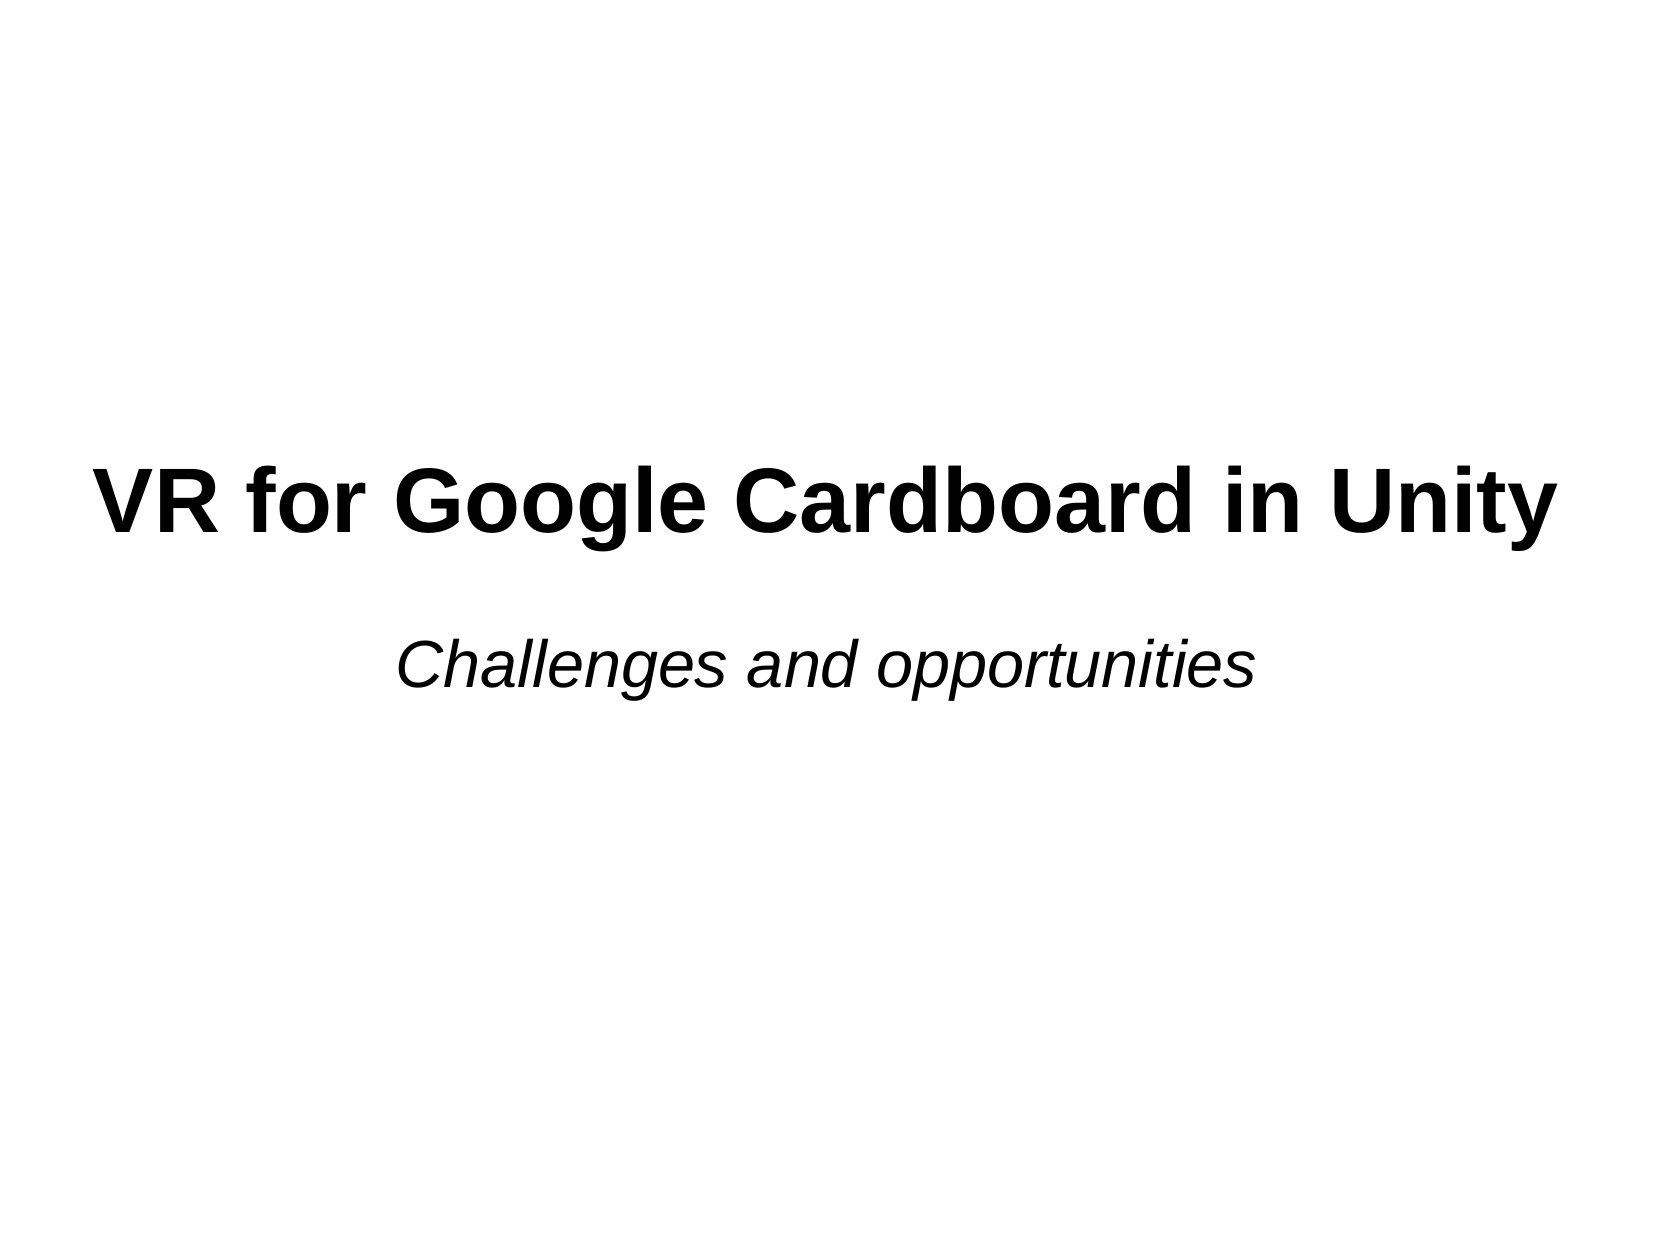

# VR for Google Cardboard in Unity
Challenges and opportunities